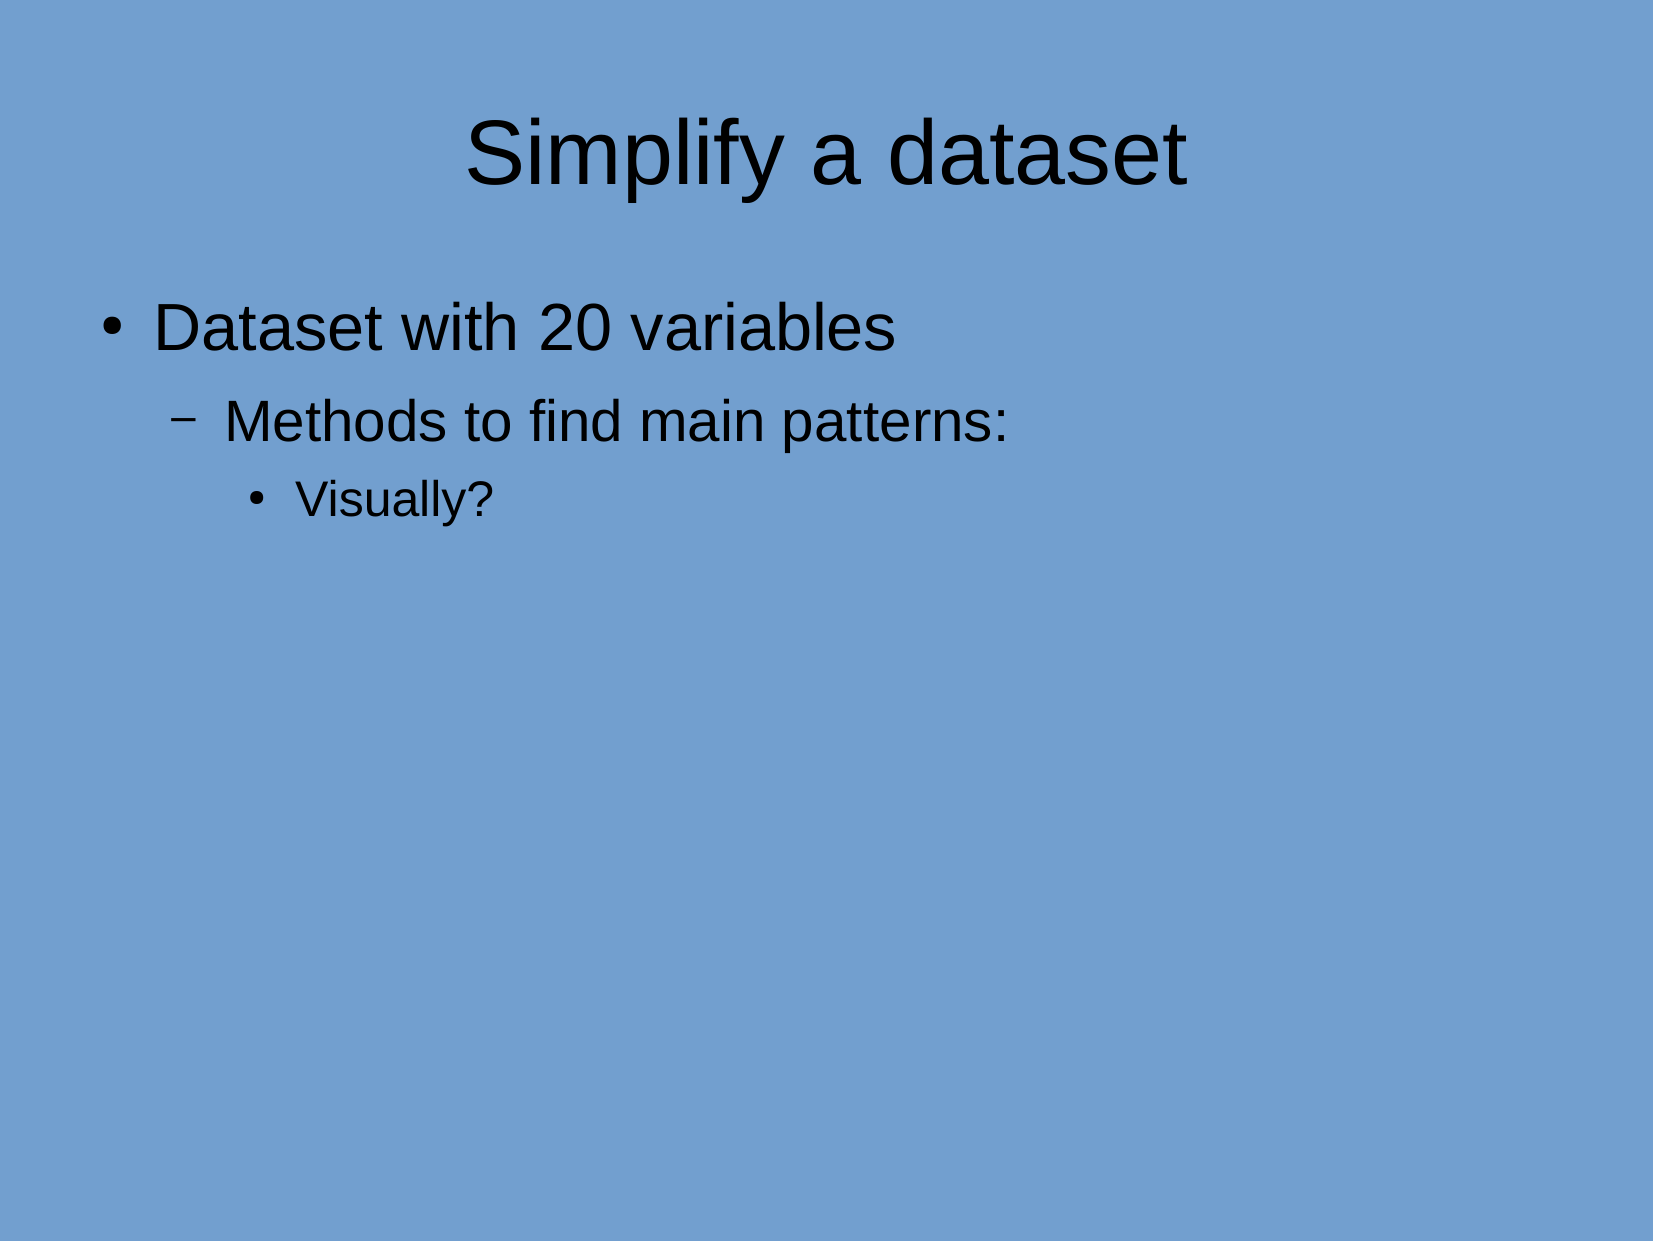

# Simplify a dataset
Dataset with 20 variables
Methods to find main patterns:
Visually?